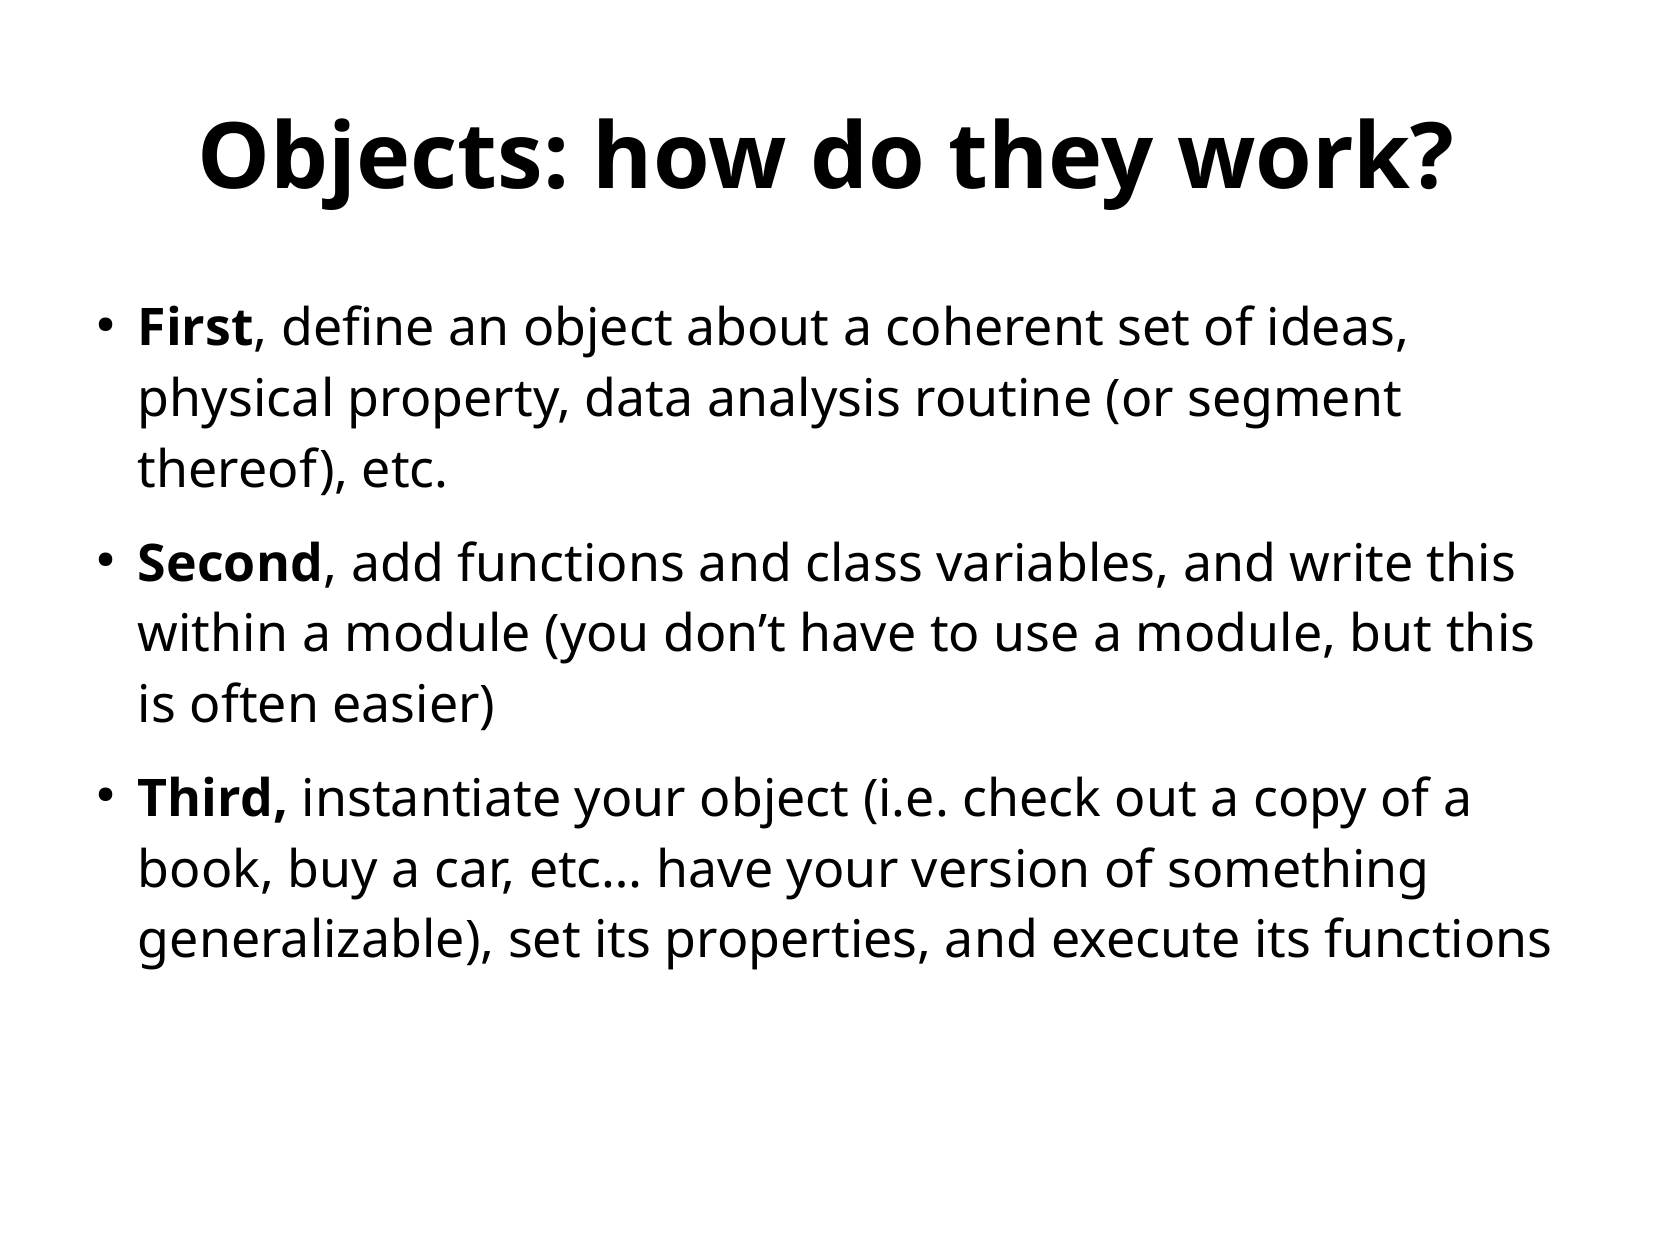

# Objects: how do they work?
First, define an object about a coherent set of ideas, physical property, data analysis routine (or segment thereof), etc.
Second, add functions and class variables, and write this within a module (you don’t have to use a module, but this is often easier)
Third, instantiate your object (i.e. check out a copy of a book, buy a car, etc… have your version of something generalizable), set its properties, and execute its functions